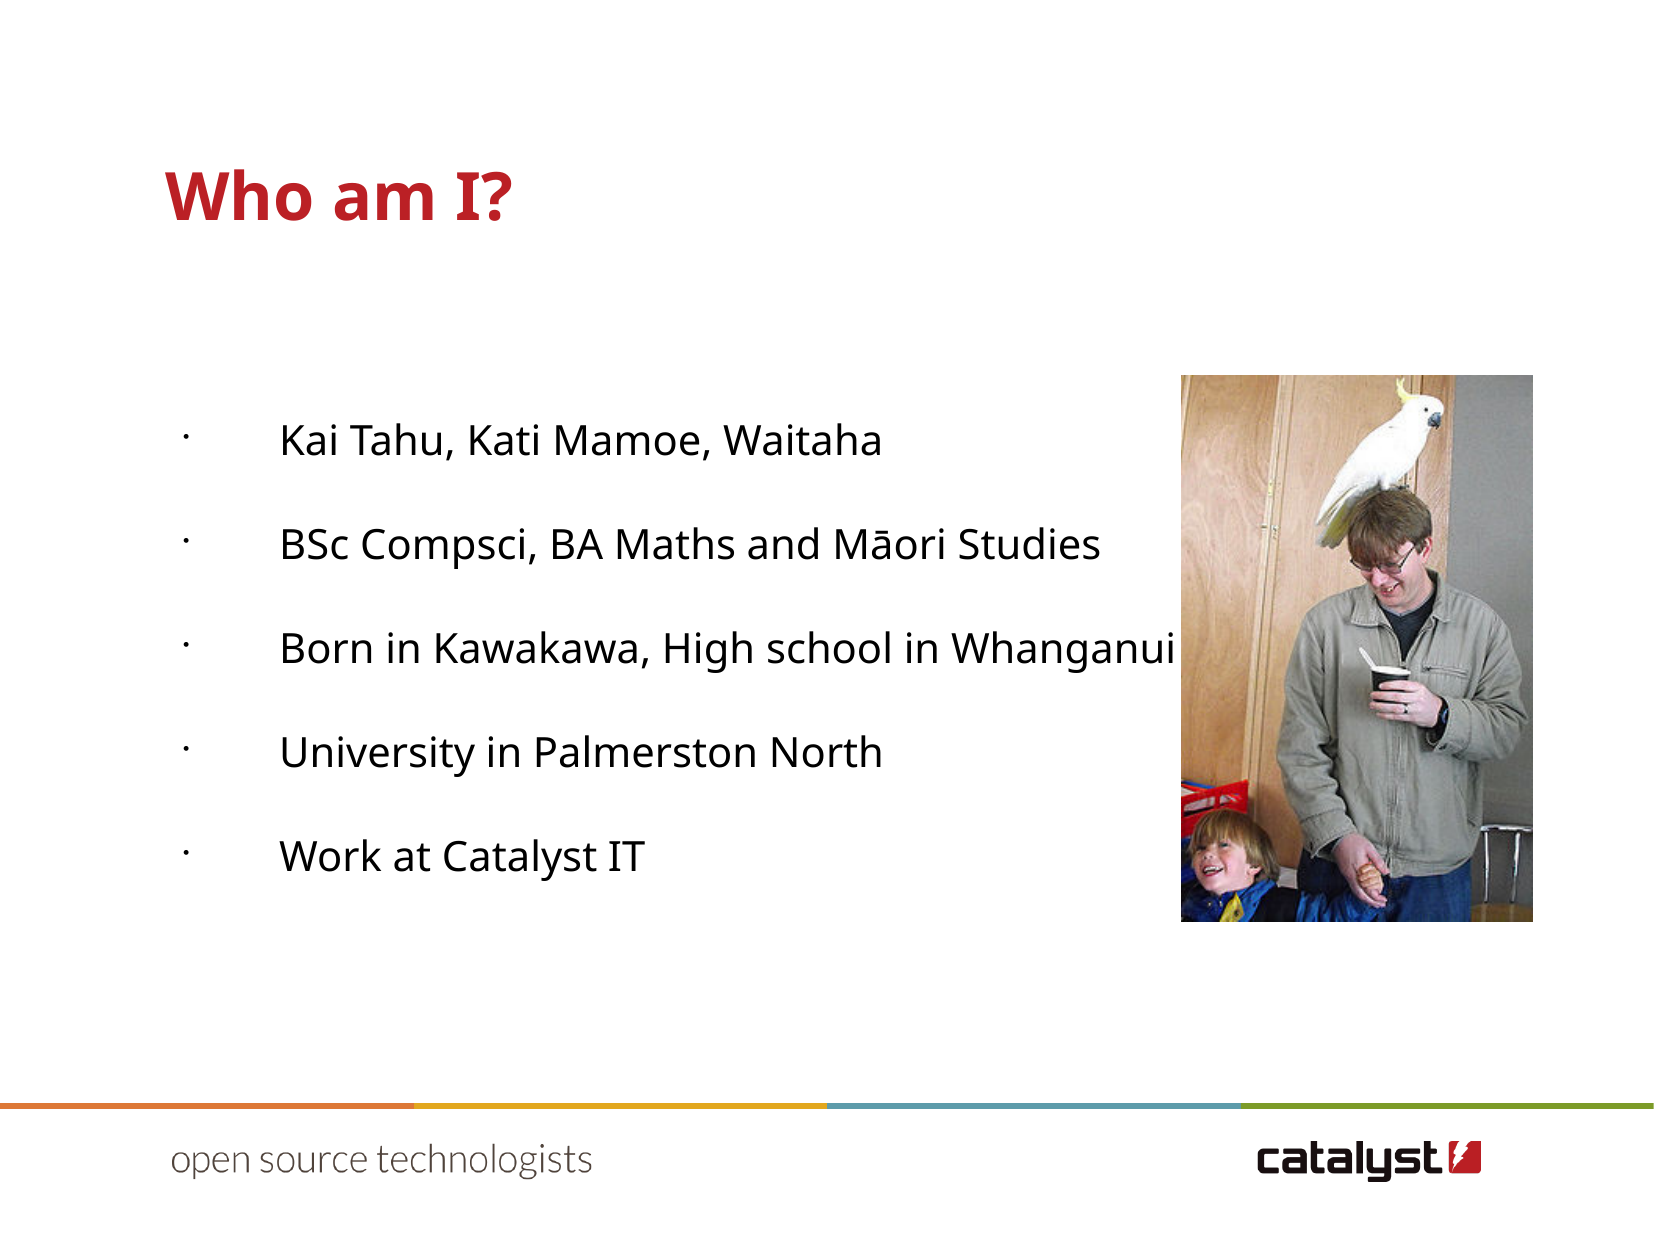

# Who am I?
 Kai Tahu, Kati Mamoe, Waitaha
 BSc Compsci, BA Maths and Māori Studies
 Born in Kawakawa, High school in Whanganui
 University in Palmerston North
 Work at Catalyst IT